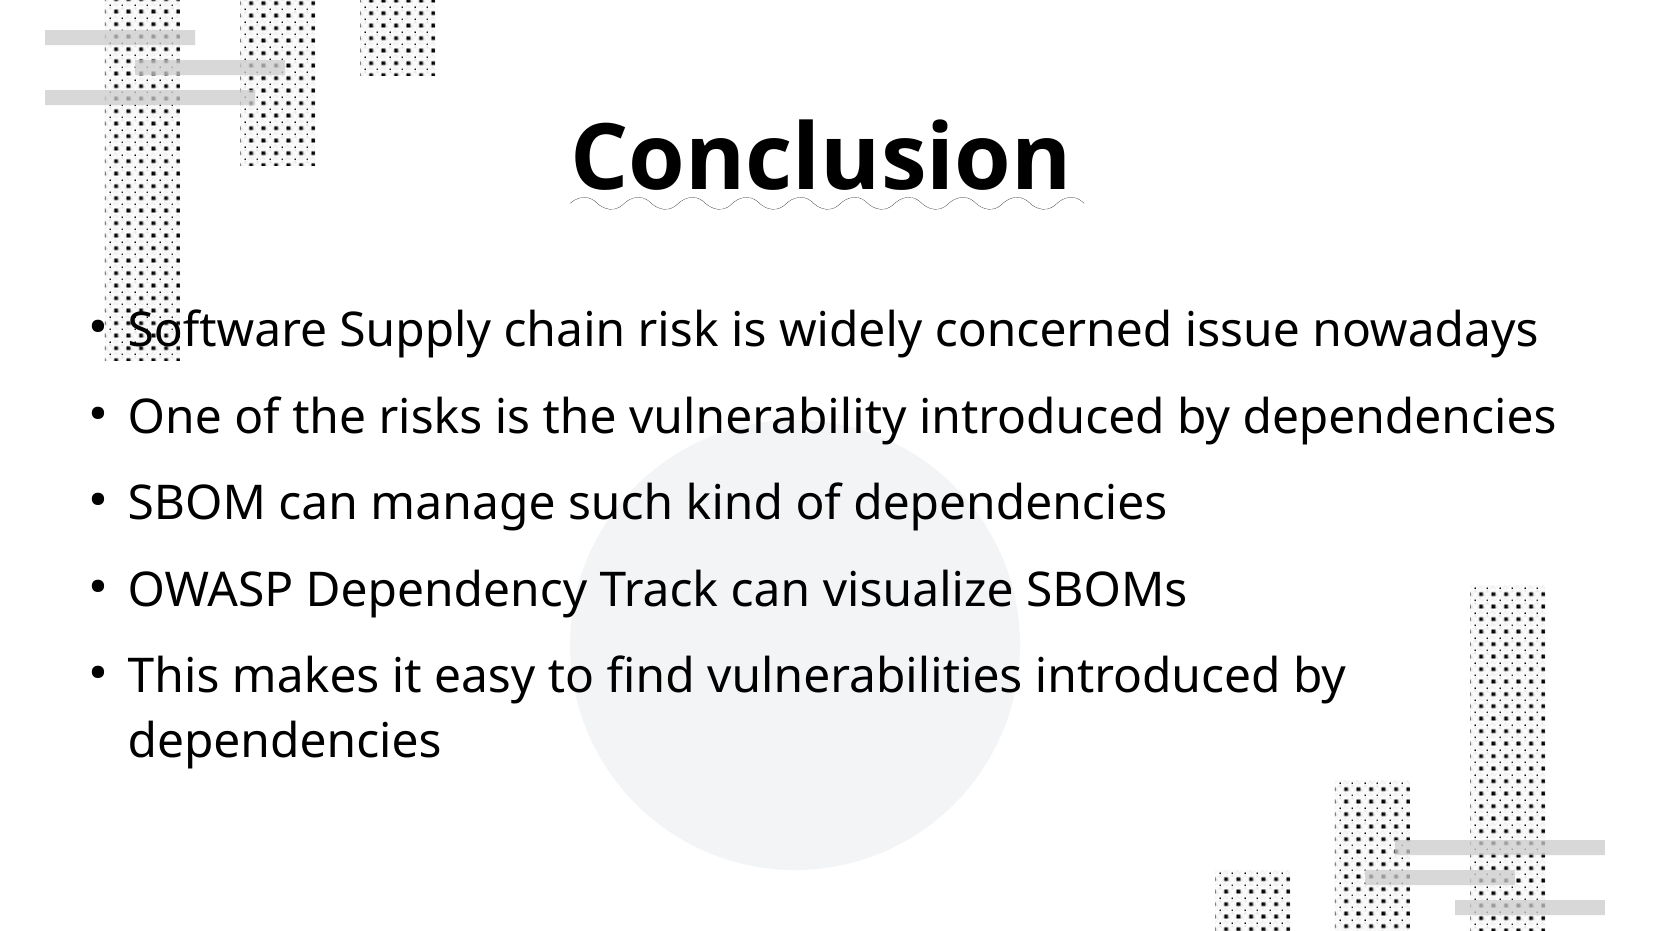

# Conclusion
Software Supply chain risk is widely concerned issue nowadays
One of the risks is the vulnerability introduced by dependencies
SBOM can manage such kind of dependencies
OWASP Dependency Track can visualize SBOMs
This makes it easy to find vulnerabilities introduced by dependencies